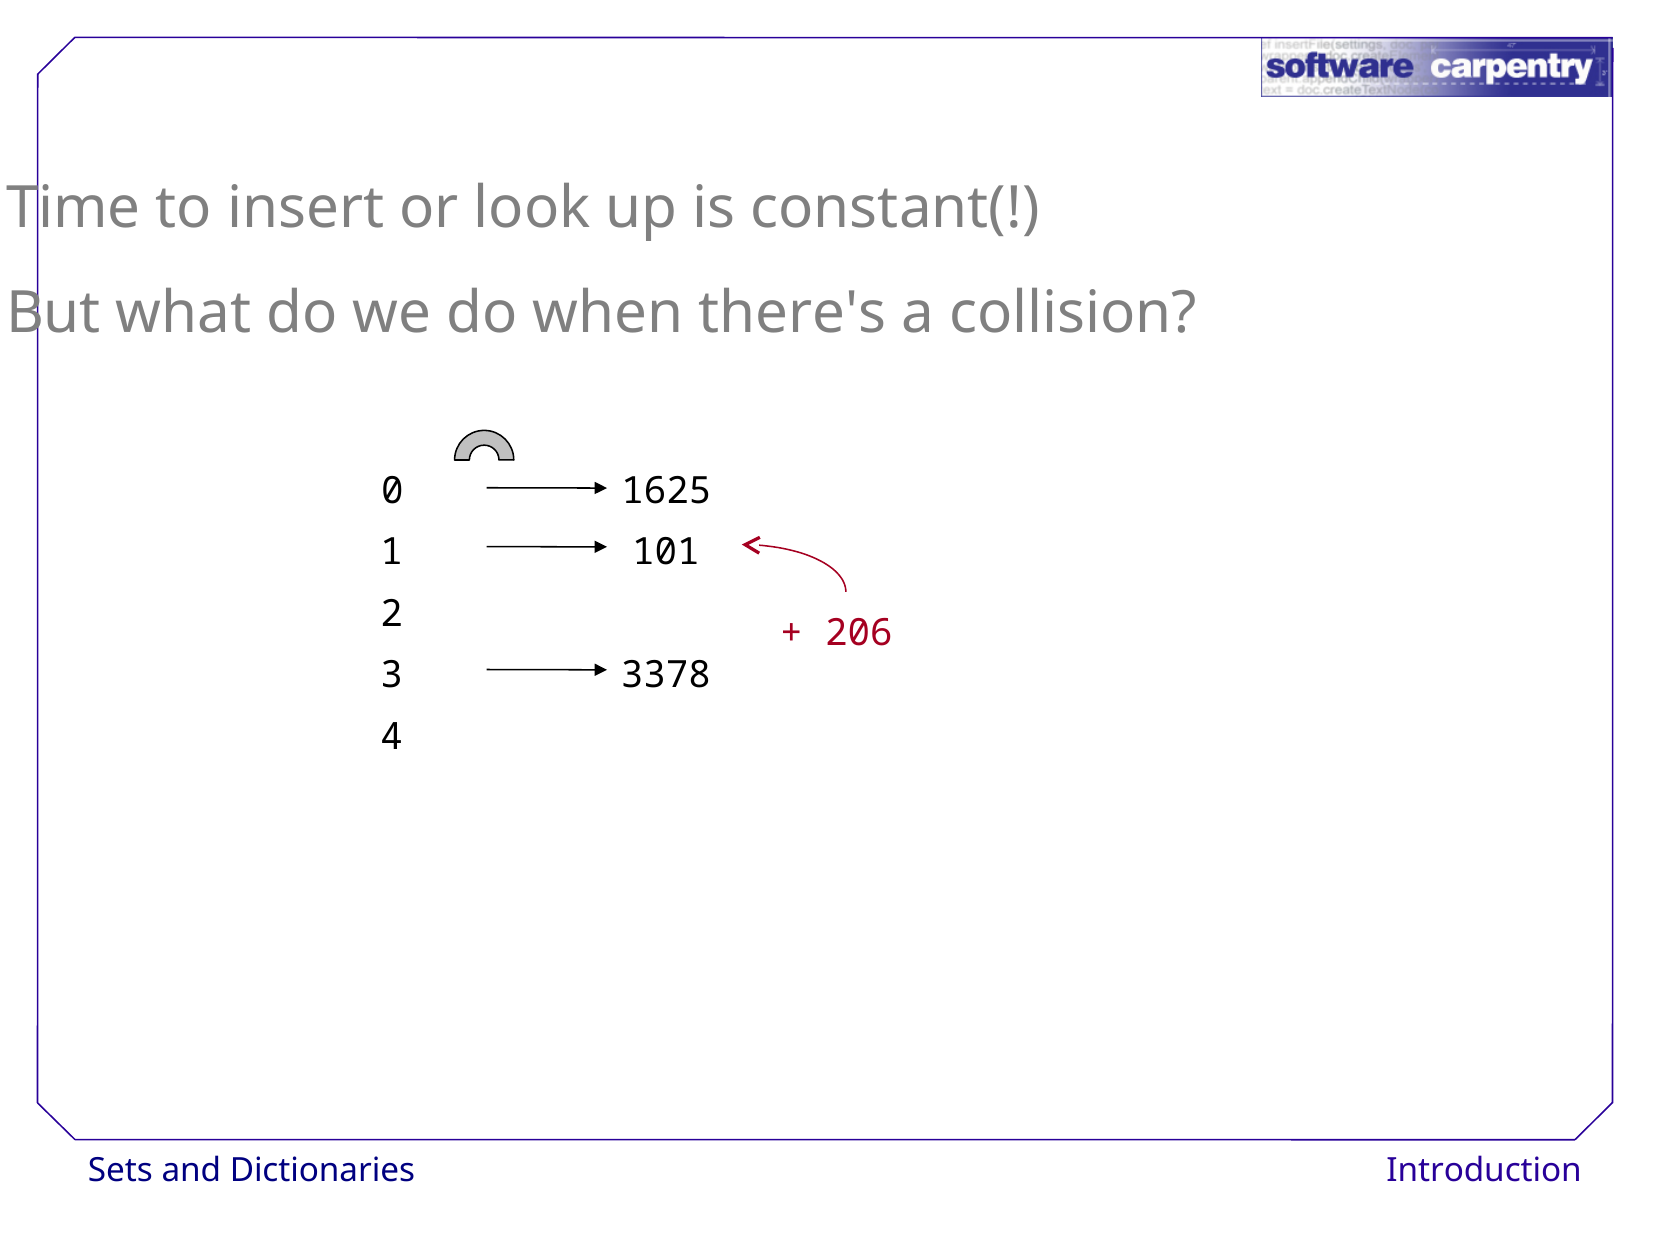

Time to insert or look up is constant(!)
But what do we do when there's a collision?
0
1625
| |
| --- |
| |
| |
| |
| |
1
101
2
+ 206
3
3378
4